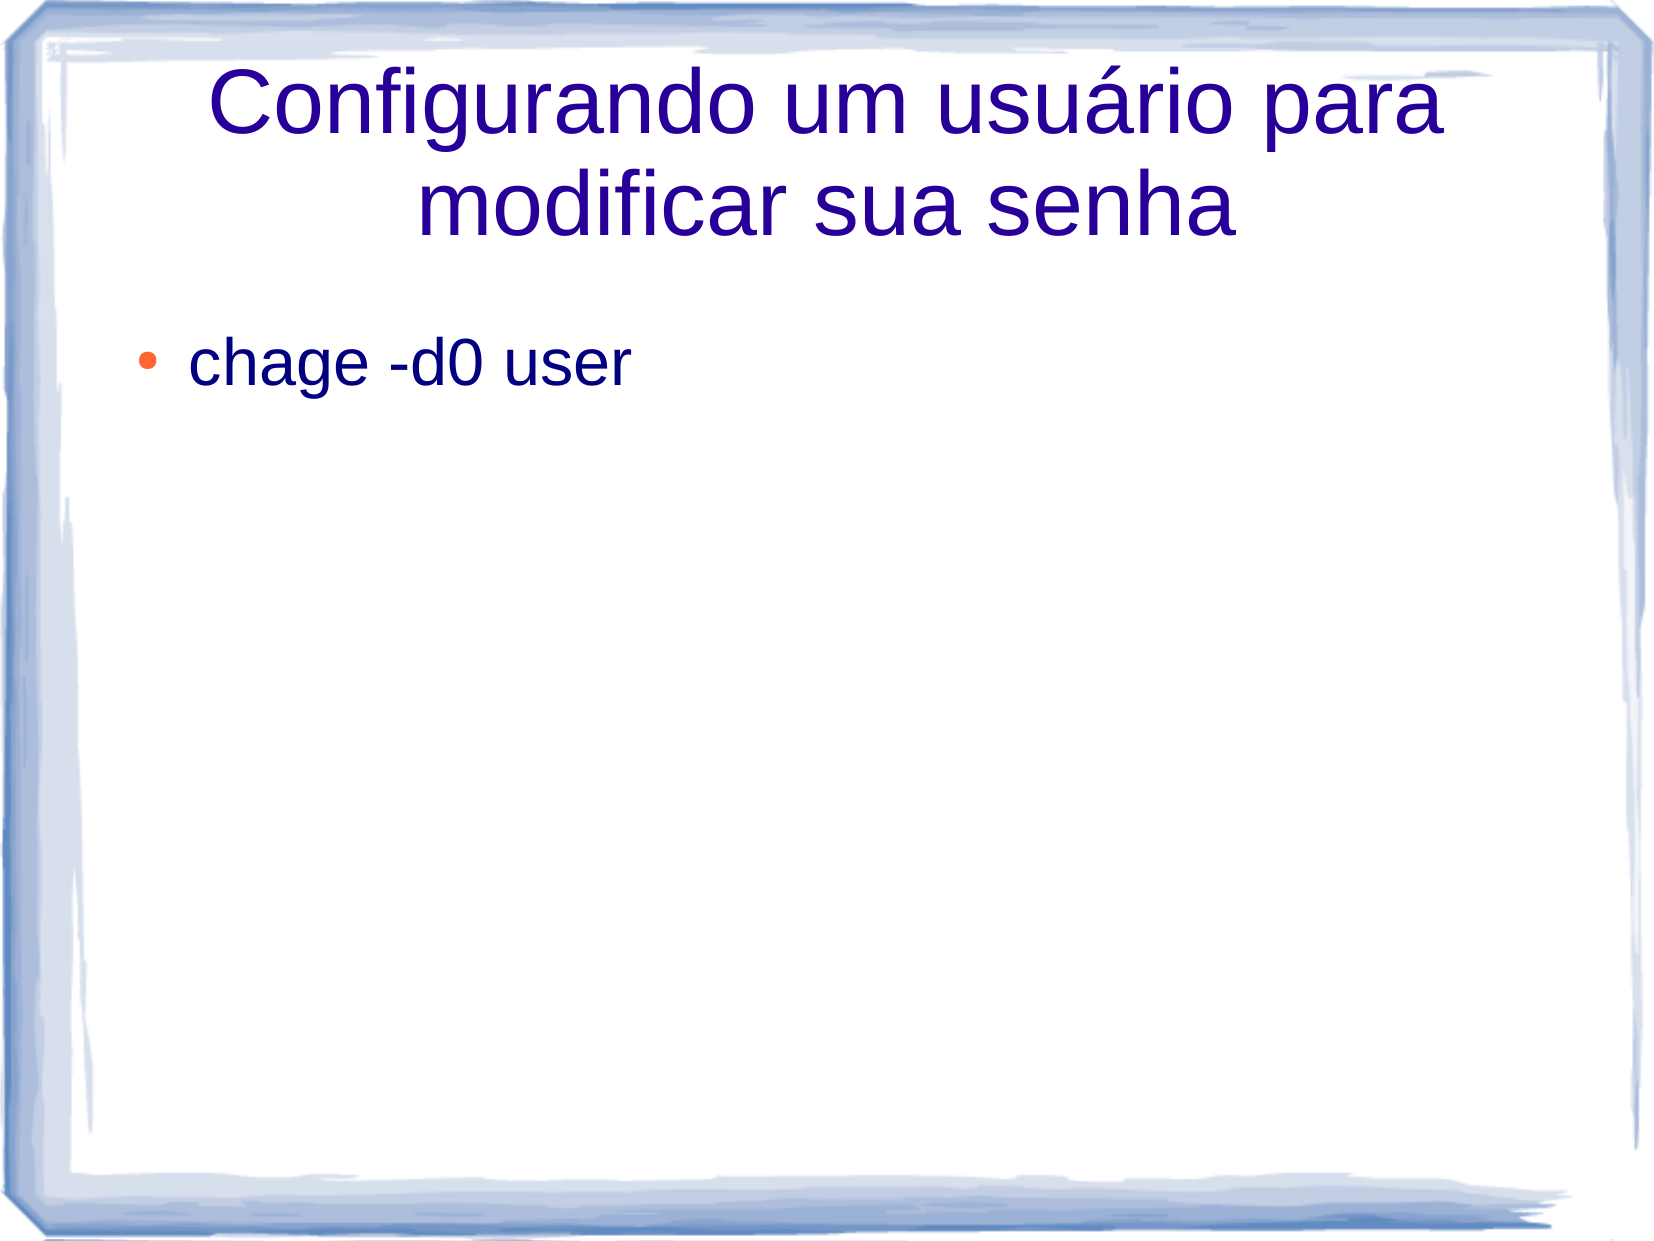

# Configurando um usuário para modificar sua senha
chage -d0 user